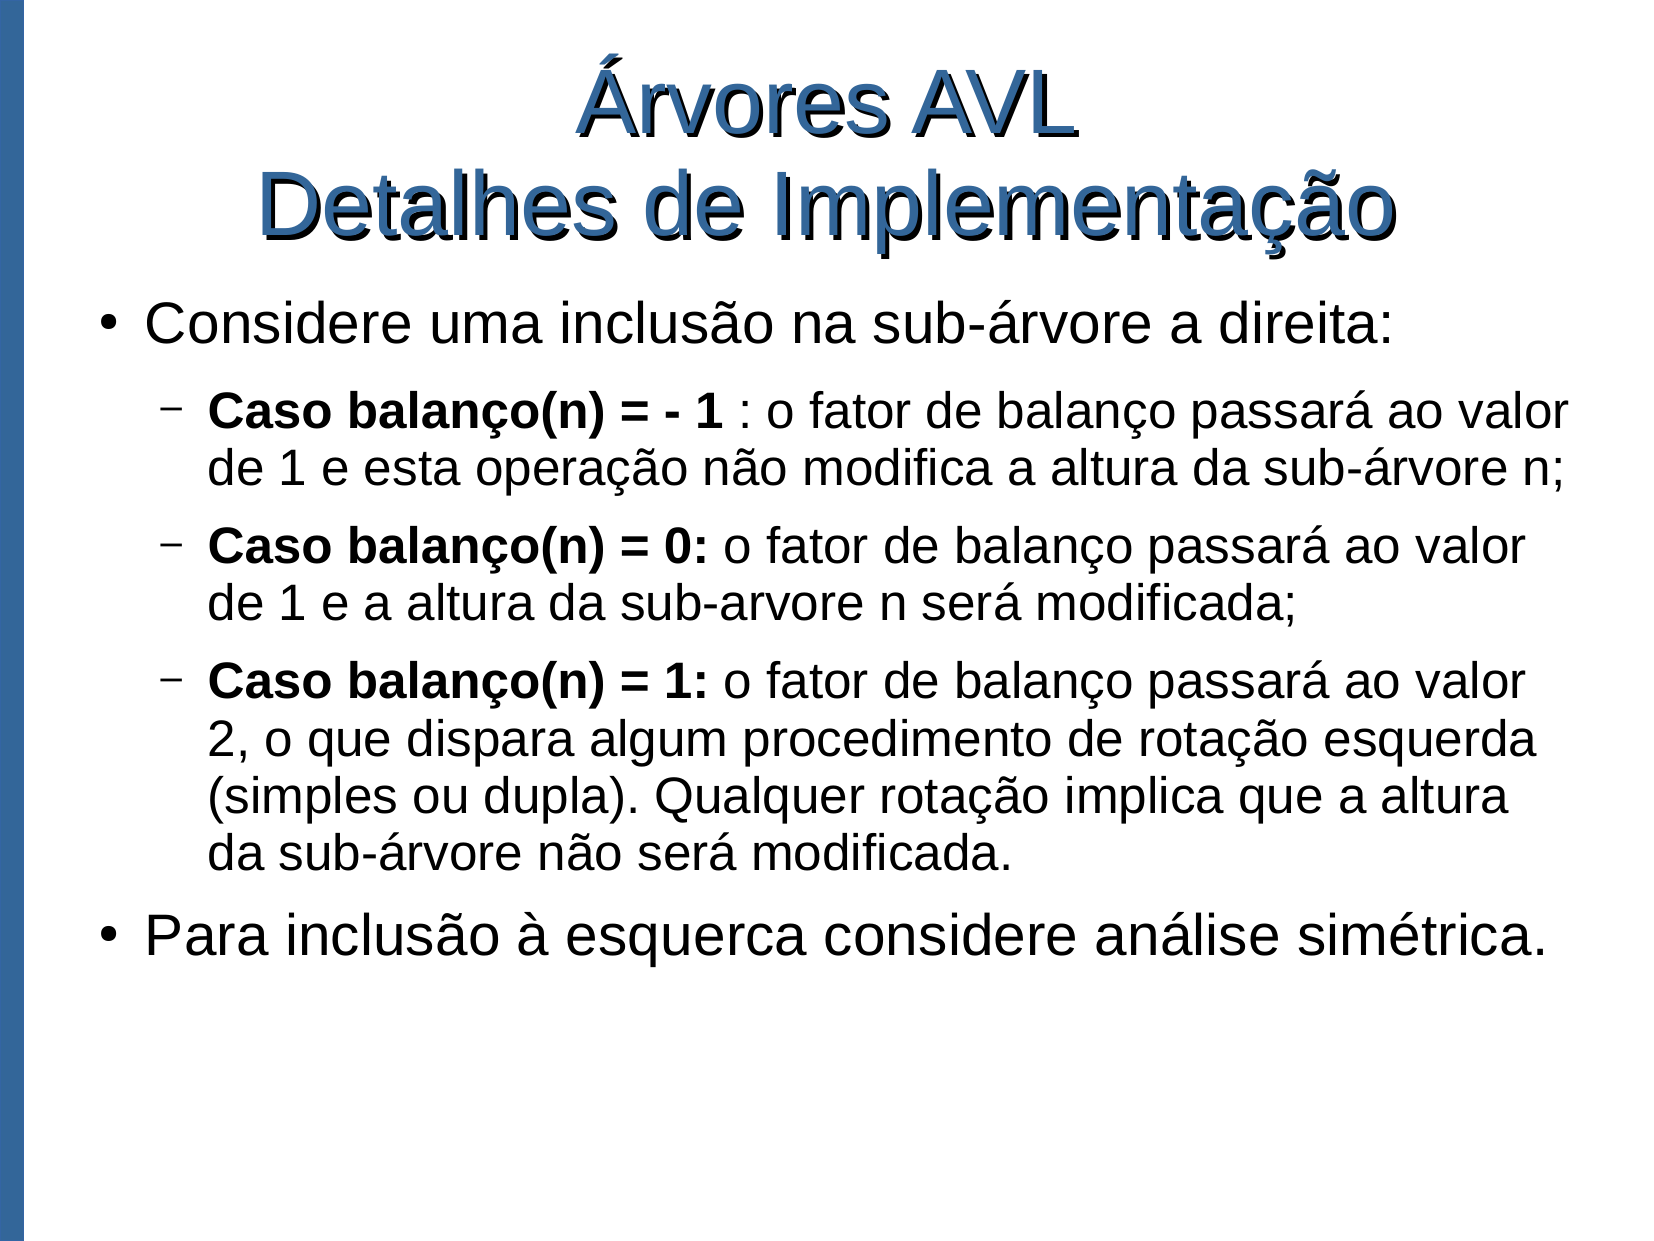

# Árvores AVL Detalhes de Implementação
Considere uma inclusão na sub-árvore a direita:
Caso balanço(n) = - 1 : o fator de balanço passará ao valor de 1 e esta operação não modifica a altura da sub-árvore n;
Caso balanço(n) = 0: o fator de balanço passará ao valor de 1 e a altura da sub-arvore n será modificada;
Caso balanço(n) = 1: o fator de balanço passará ao valor 2, o que dispara algum procedimento de rotação esquerda (simples ou dupla). Qualquer rotação implica que a altura da sub-árvore não será modificada.
Para inclusão à esquerca considere análise simétrica.